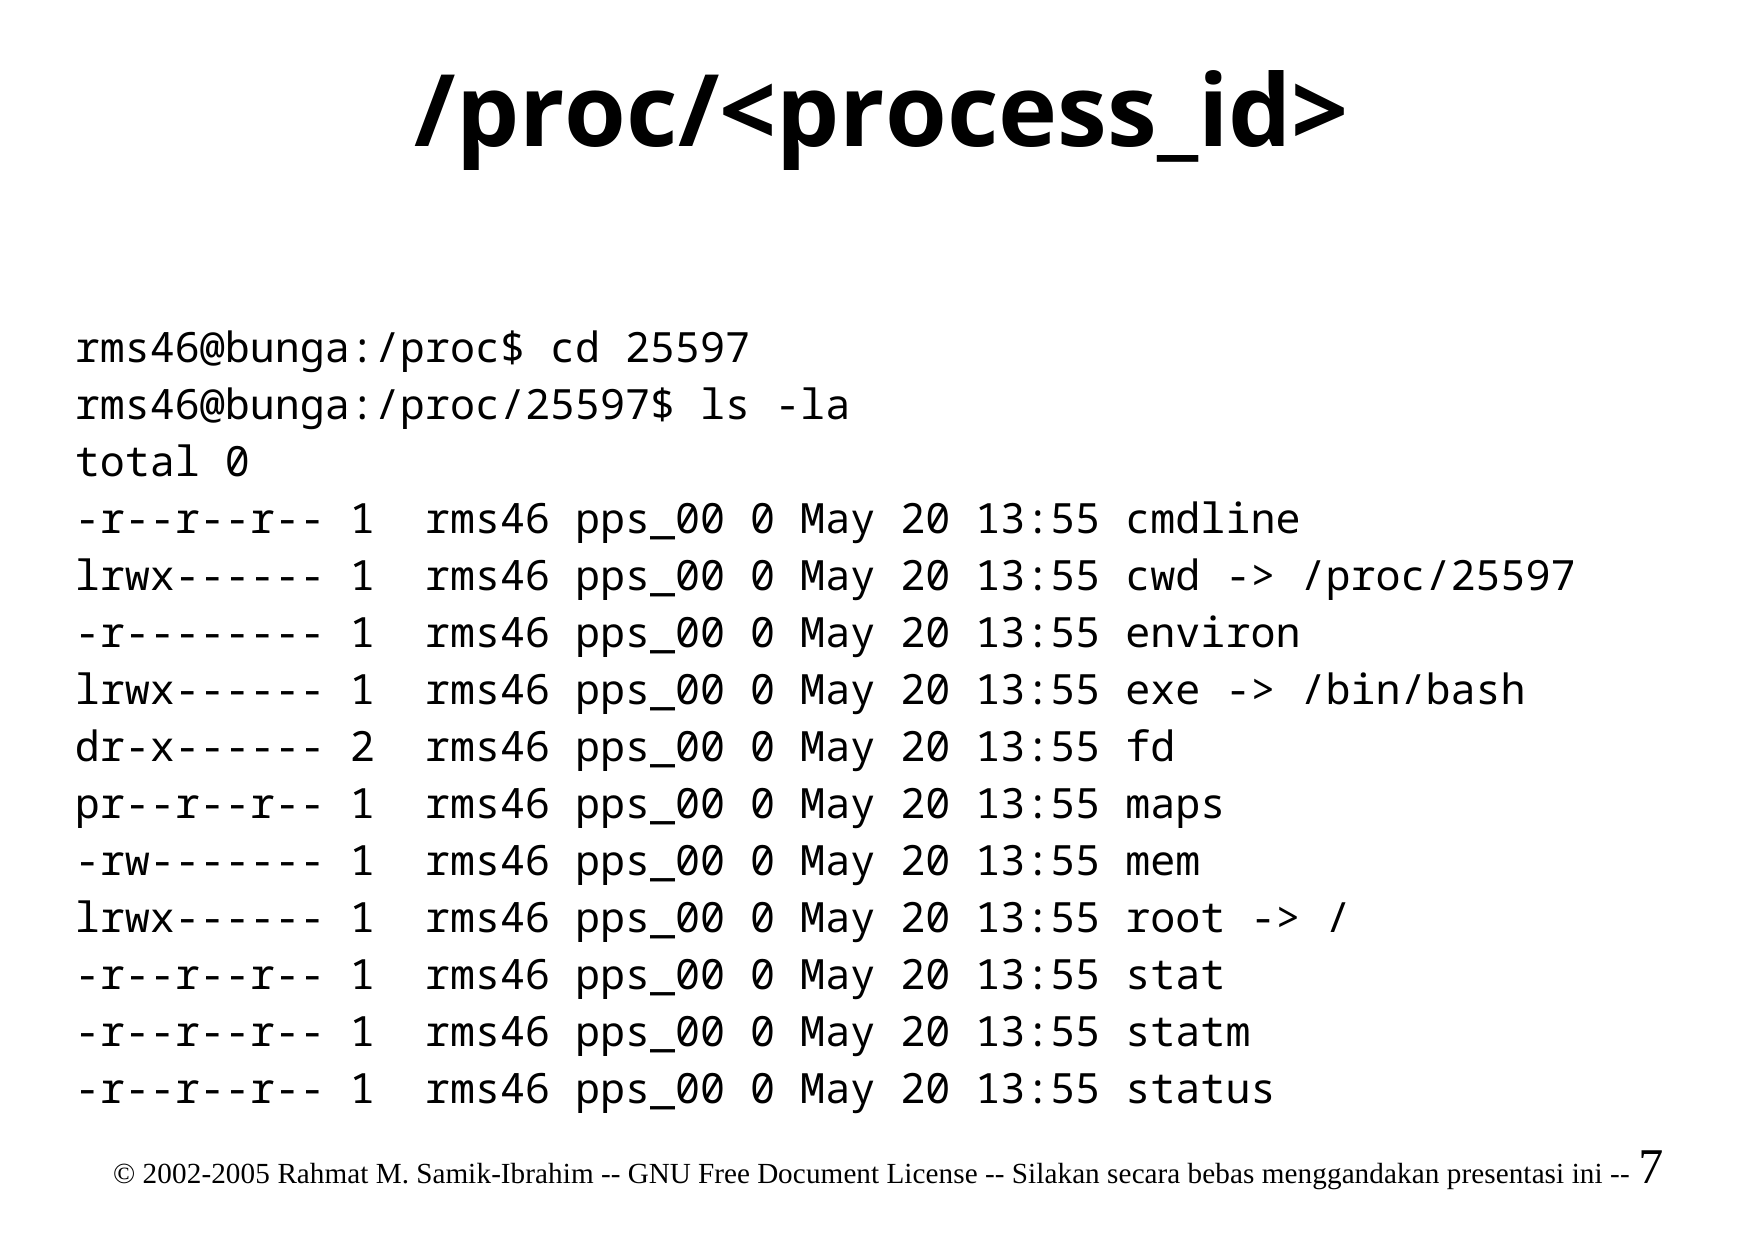

# /proc/<process_id>
rms46@bunga:/proc$ cd 25597
rms46@bunga:/proc/25597$ ls -la
total 0
-r--r--r-- 1 rms46 pps_00 0 May 20 13:55 cmdline
lrwx------ 1 rms46 pps_00 0 May 20 13:55 cwd -> /proc/25597
-r-------- 1 rms46 pps_00 0 May 20 13:55 environ
lrwx------ 1 rms46 pps_00 0 May 20 13:55 exe -> /bin/bash
dr-x------ 2 rms46 pps_00 0 May 20 13:55 fd
pr--r--r-- 1 rms46 pps_00 0 May 20 13:55 maps
-rw------- 1 rms46 pps_00 0 May 20 13:55 mem
lrwx------ 1 rms46 pps_00 0 May 20 13:55 root -> /
-r--r--r-- 1 rms46 pps_00 0 May 20 13:55 stat
-r--r--r-- 1 rms46 pps_00 0 May 20 13:55 statm
-r--r--r-- 1 rms46 pps_00 0 May 20 13:55 status